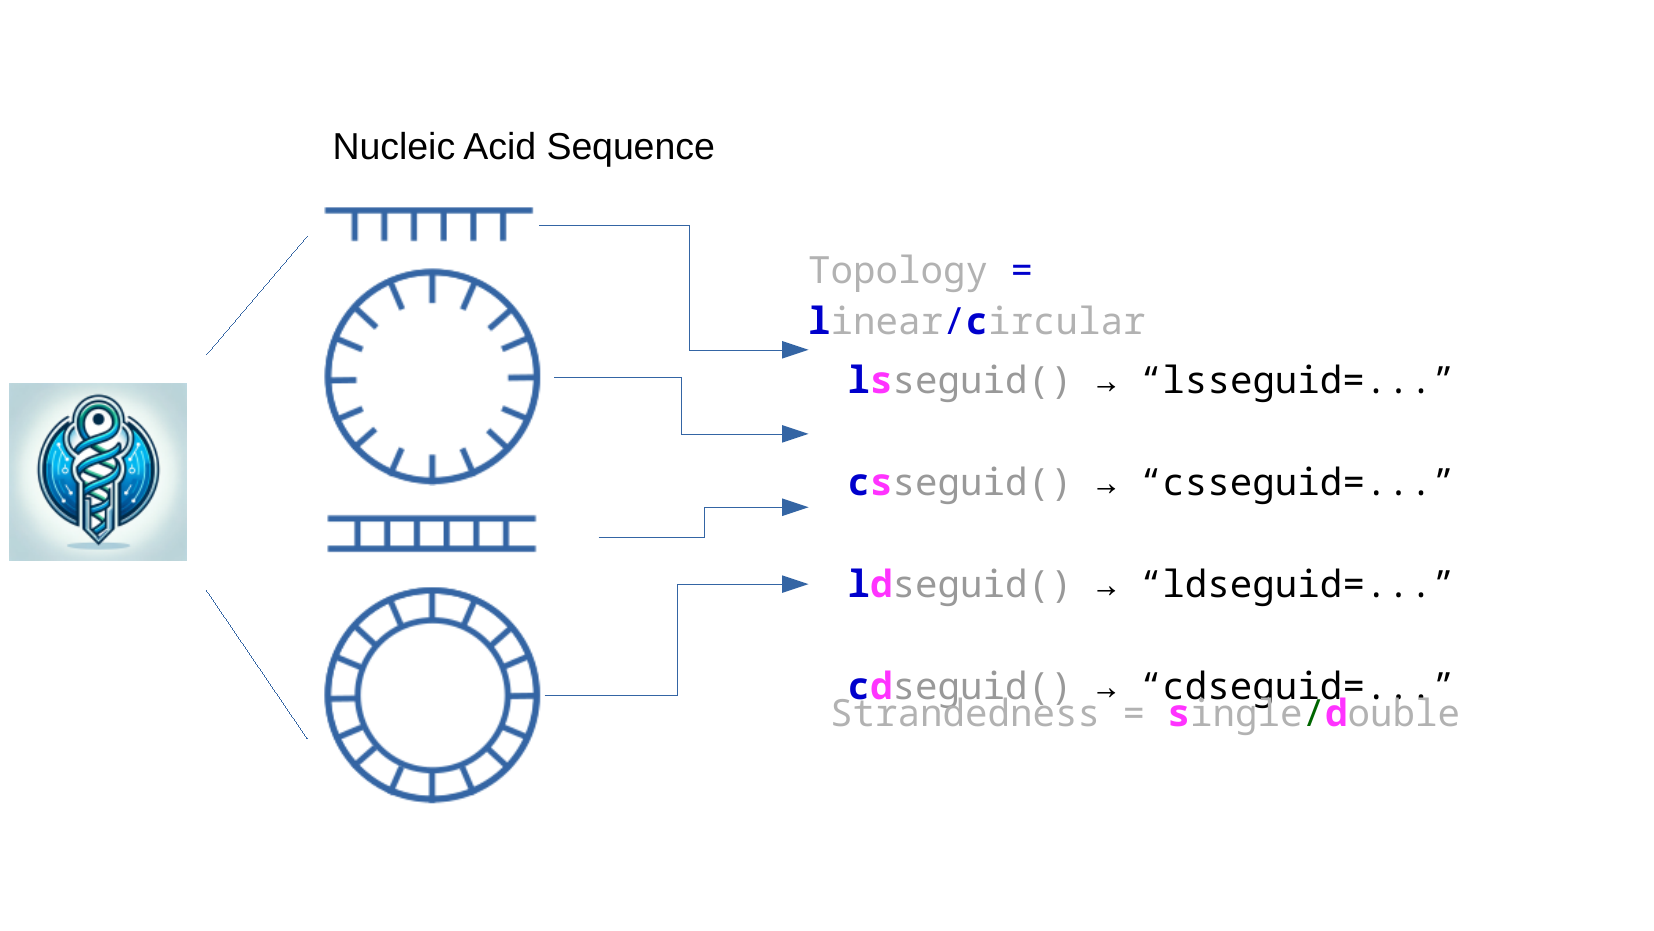

Nucleic Acid Sequence
Topology = linear/circular
lsseguid() → “lsseguid=...”
csseguid() → “csseguid=...”
ldseguid() → “ldseguid=...”
cdseguid() → “cdseguid=...”
Strandedness = single/double